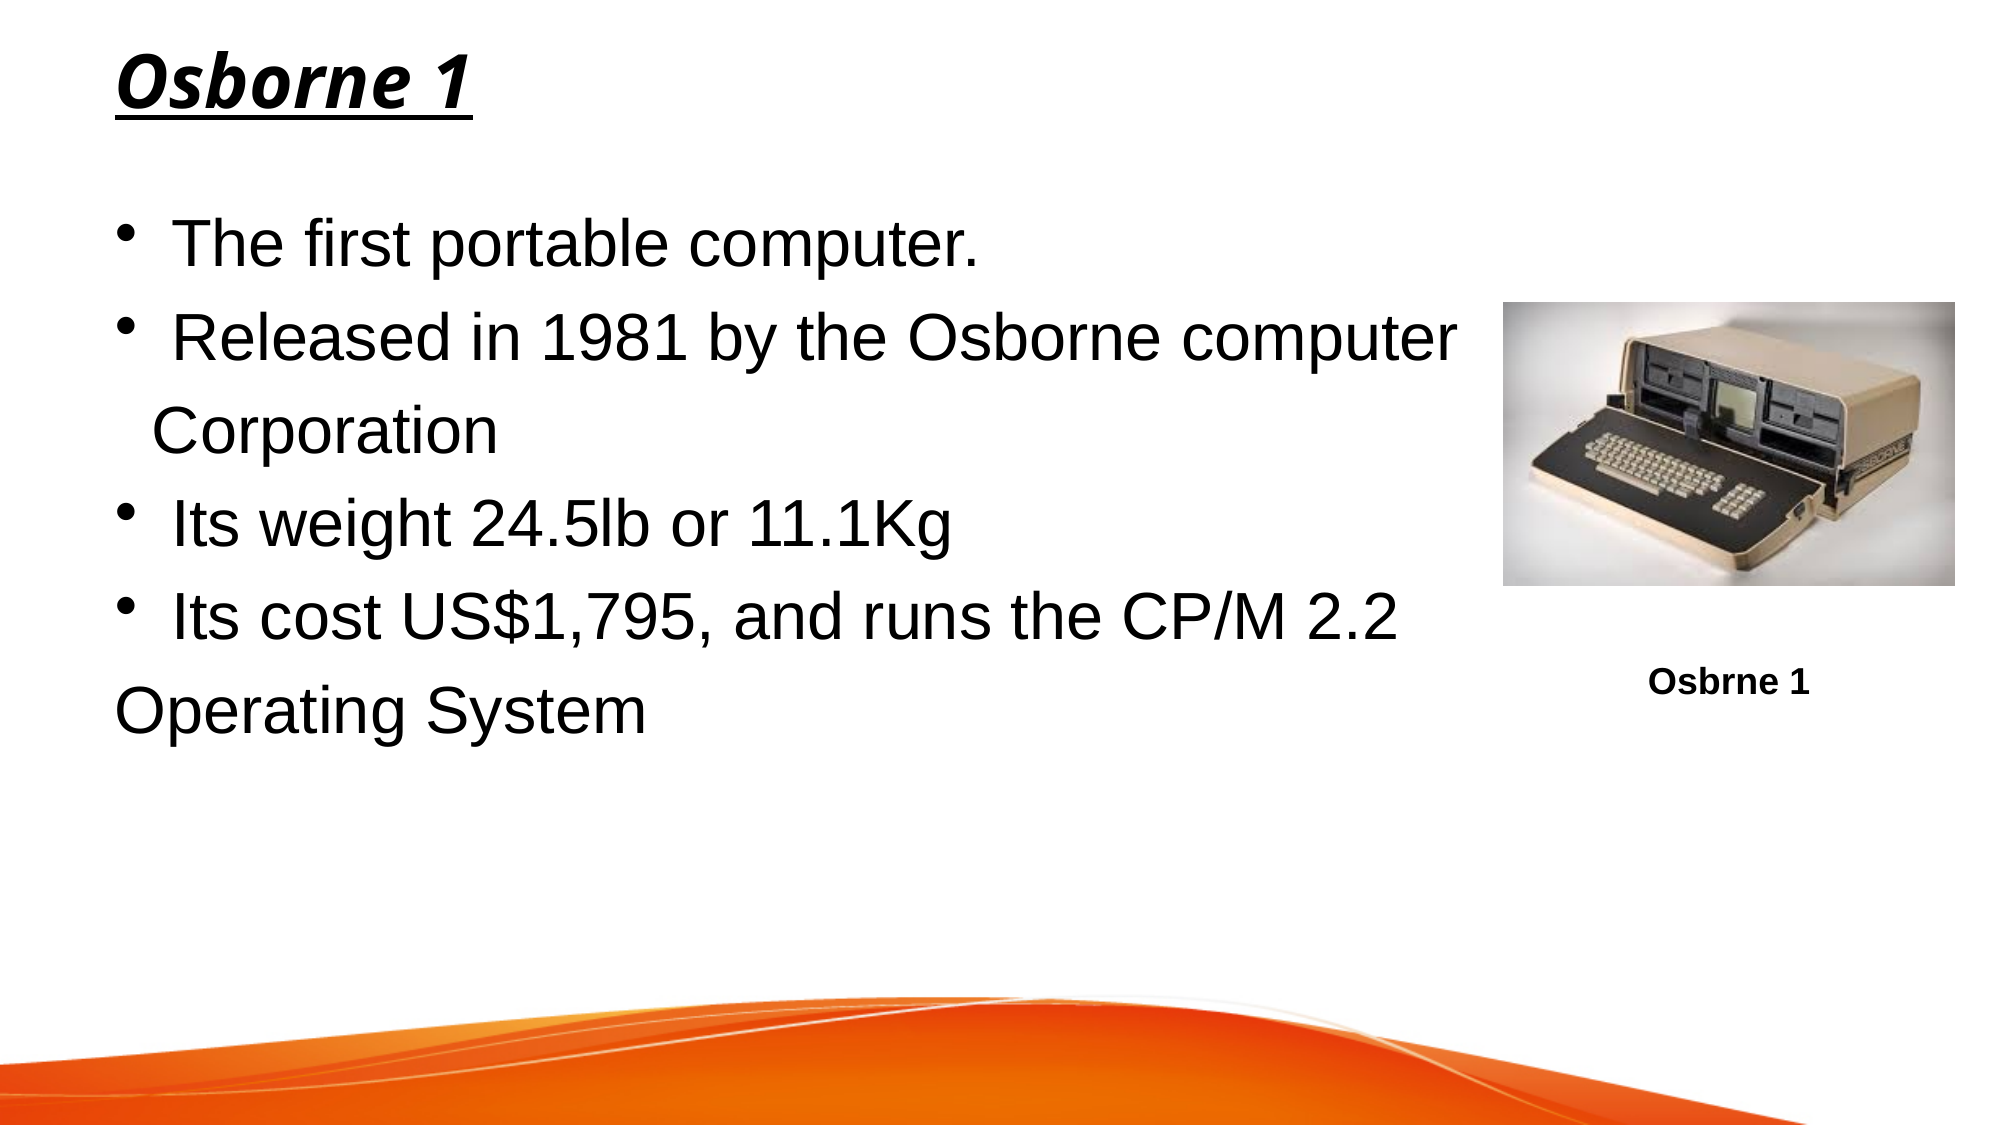

# Osborne 1
The first portable computer.
Released in 1981 by the Osborne computer
 Corporation
Its weight 24.5lb or 11.1Kg
Its cost US$1,795, and runs the CP/M 2.2
Operating System
Osbrne 1